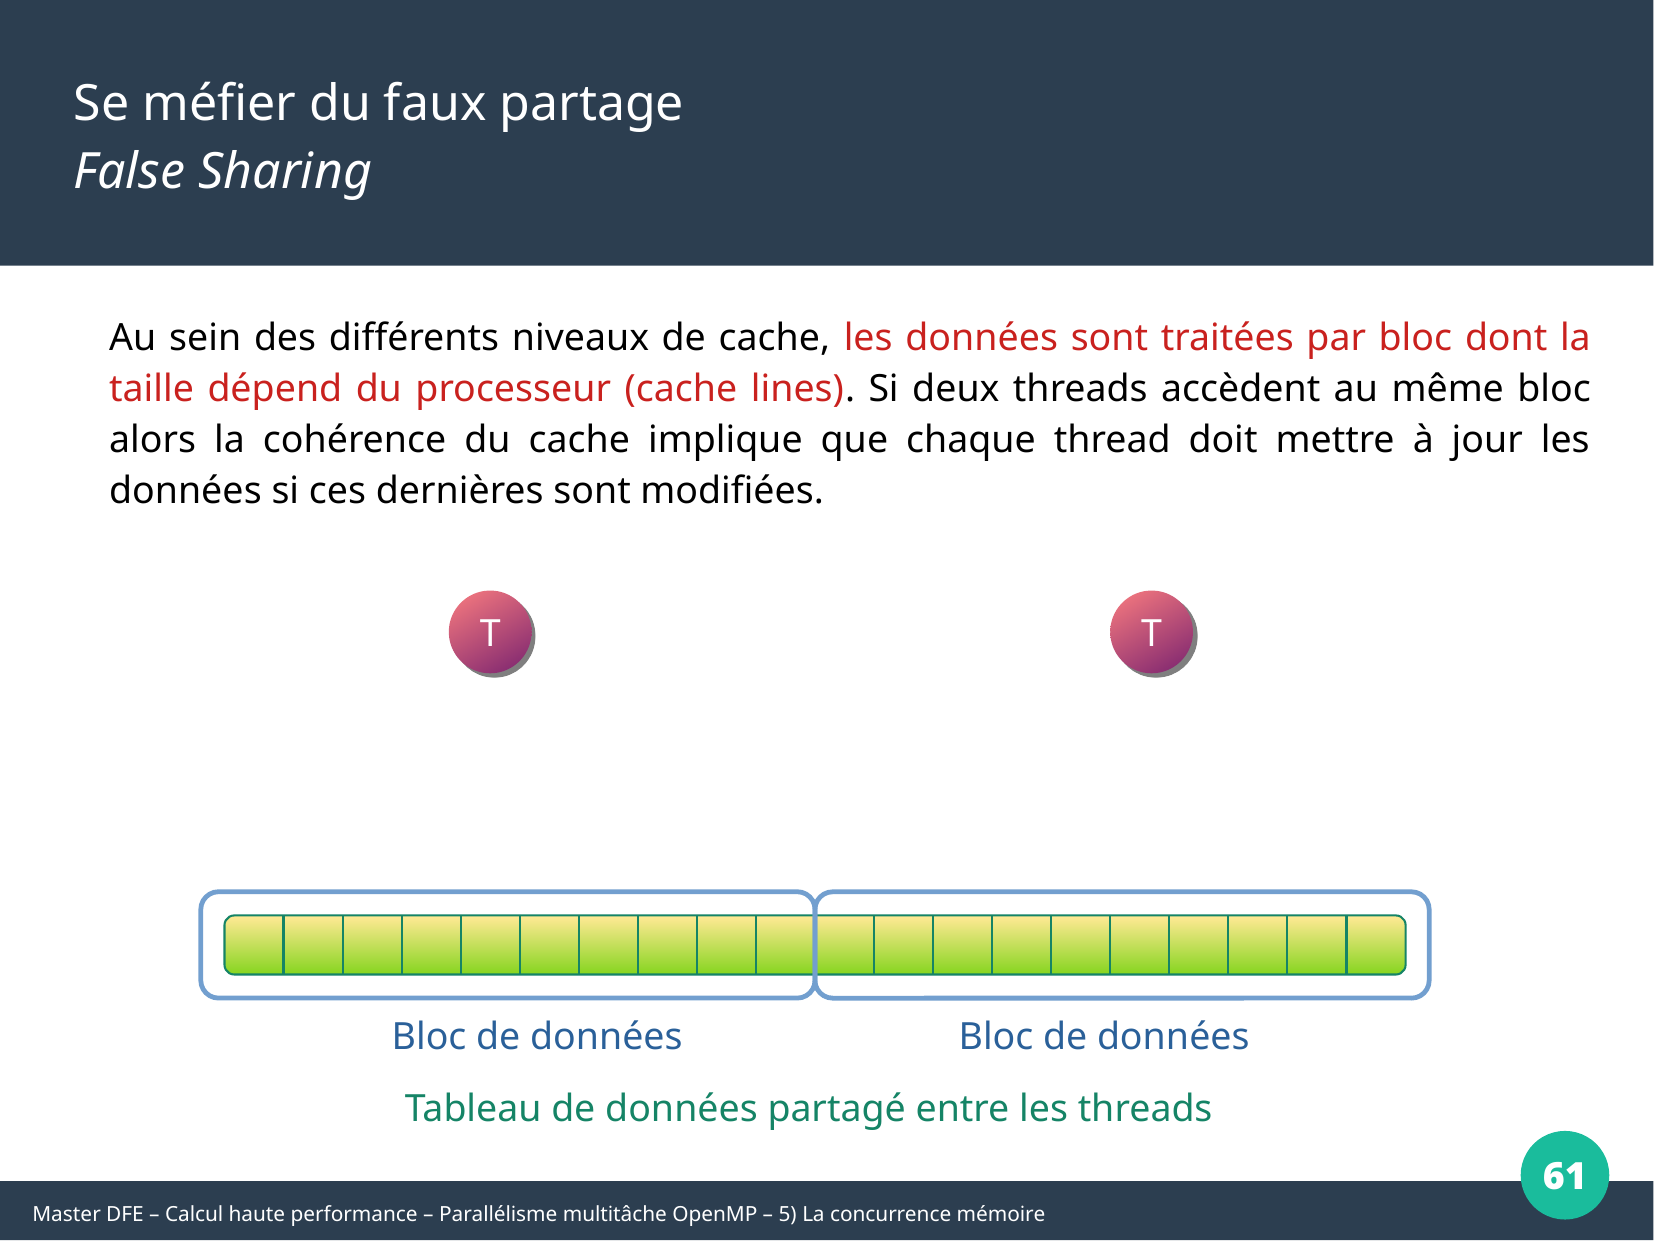

Se méfier du faux partage
False Sharing
Au sein des différents niveaux de cache, les données sont traitées par bloc dont la taille dépend du processeur (cache lines). Si deux threads accèdent au même bloc alors la cohérence du cache implique que chaque thread doit mettre à jour les données si ces dernières sont modifiées.
T
T
Bloc de données
Bloc de données
Tableau de données partagé entre les threads
61
Master DFE – Calcul haute performance – Parallélisme multitâche OpenMP – 5) La concurrence mémoire